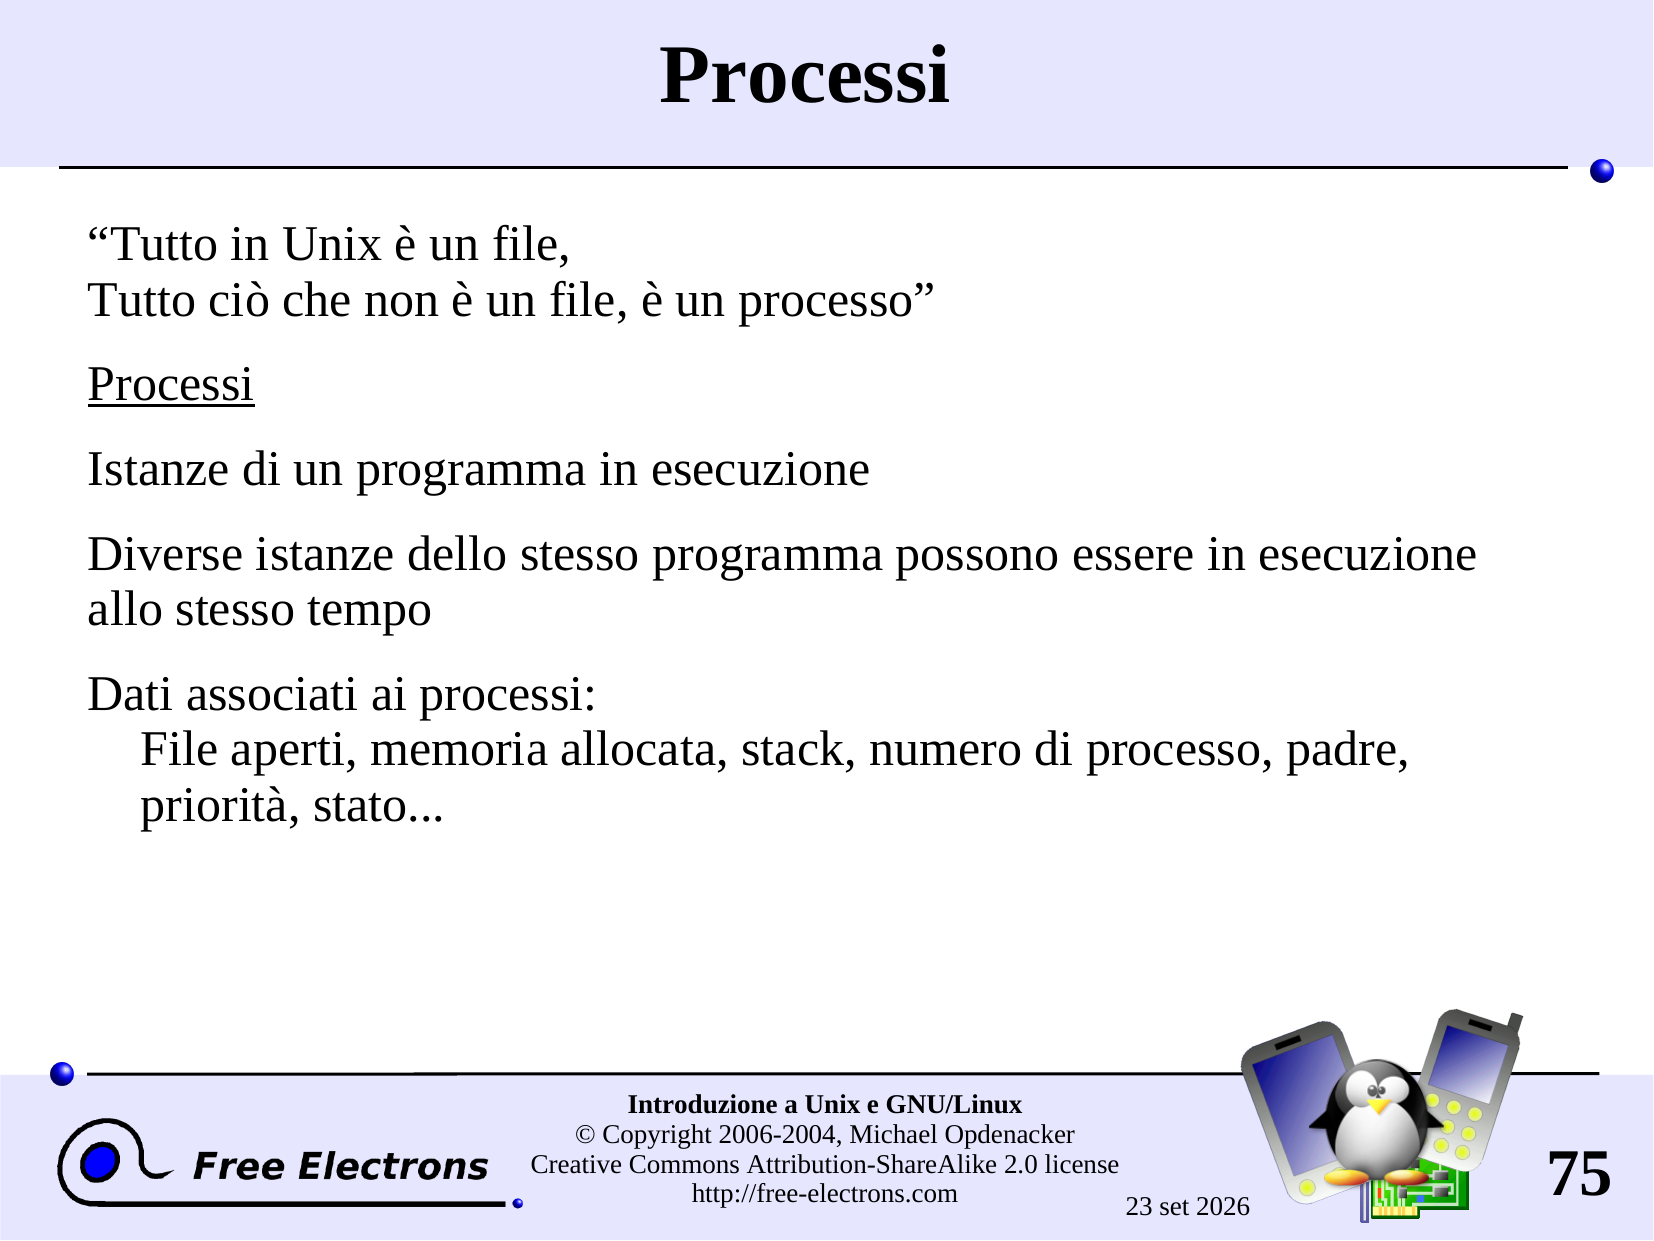

# Processi
“Tutto in Unix è un file,
Tutto ciò che non è un file, è un processo”
Processi
Istanze di un programma in esecuzione
Diverse istanze dello stesso programma possono essere in esecuzione allo stesso tempo
Dati associati ai processi:
File aperti, memoria allocata, stack, numero di processo, padre, priorità, stato...